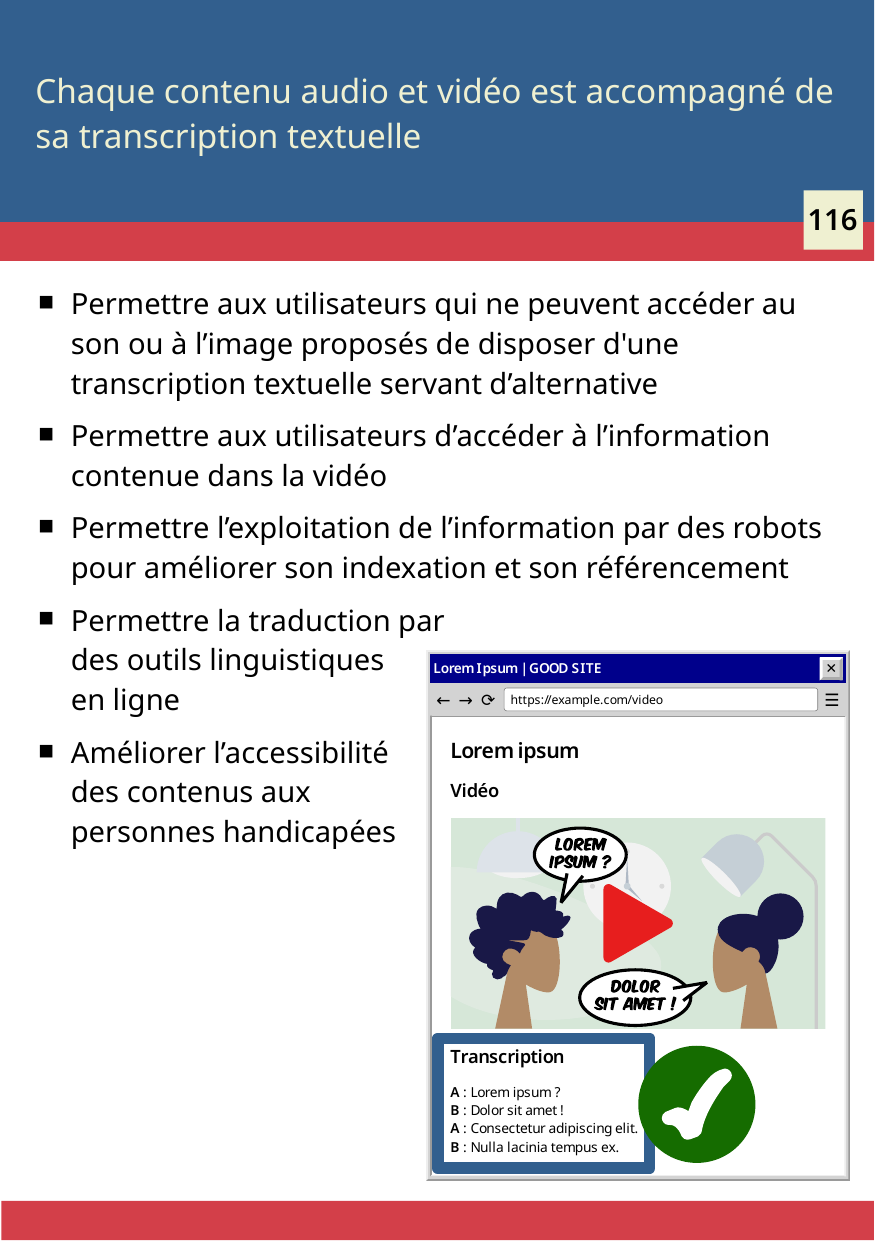

# Chaque contenu audio et vidéo est accompagné de sa transcription textuelle
116
Permettre aux utilisateurs qui ne peuvent accéder au son ou à l’image proposés de disposer d'une transcription textuelle servant d’alternative
Permettre aux utilisateurs d’accéder à l’information contenue dans la vidéo
Permettre l’exploitation de l’information par des robots pour améliorer son indexation et son référencement
Permettre la traduction par
des outils linguistiques
en ligne
Améliorer l’accessibilité
des contenus aux
personnes handicapées